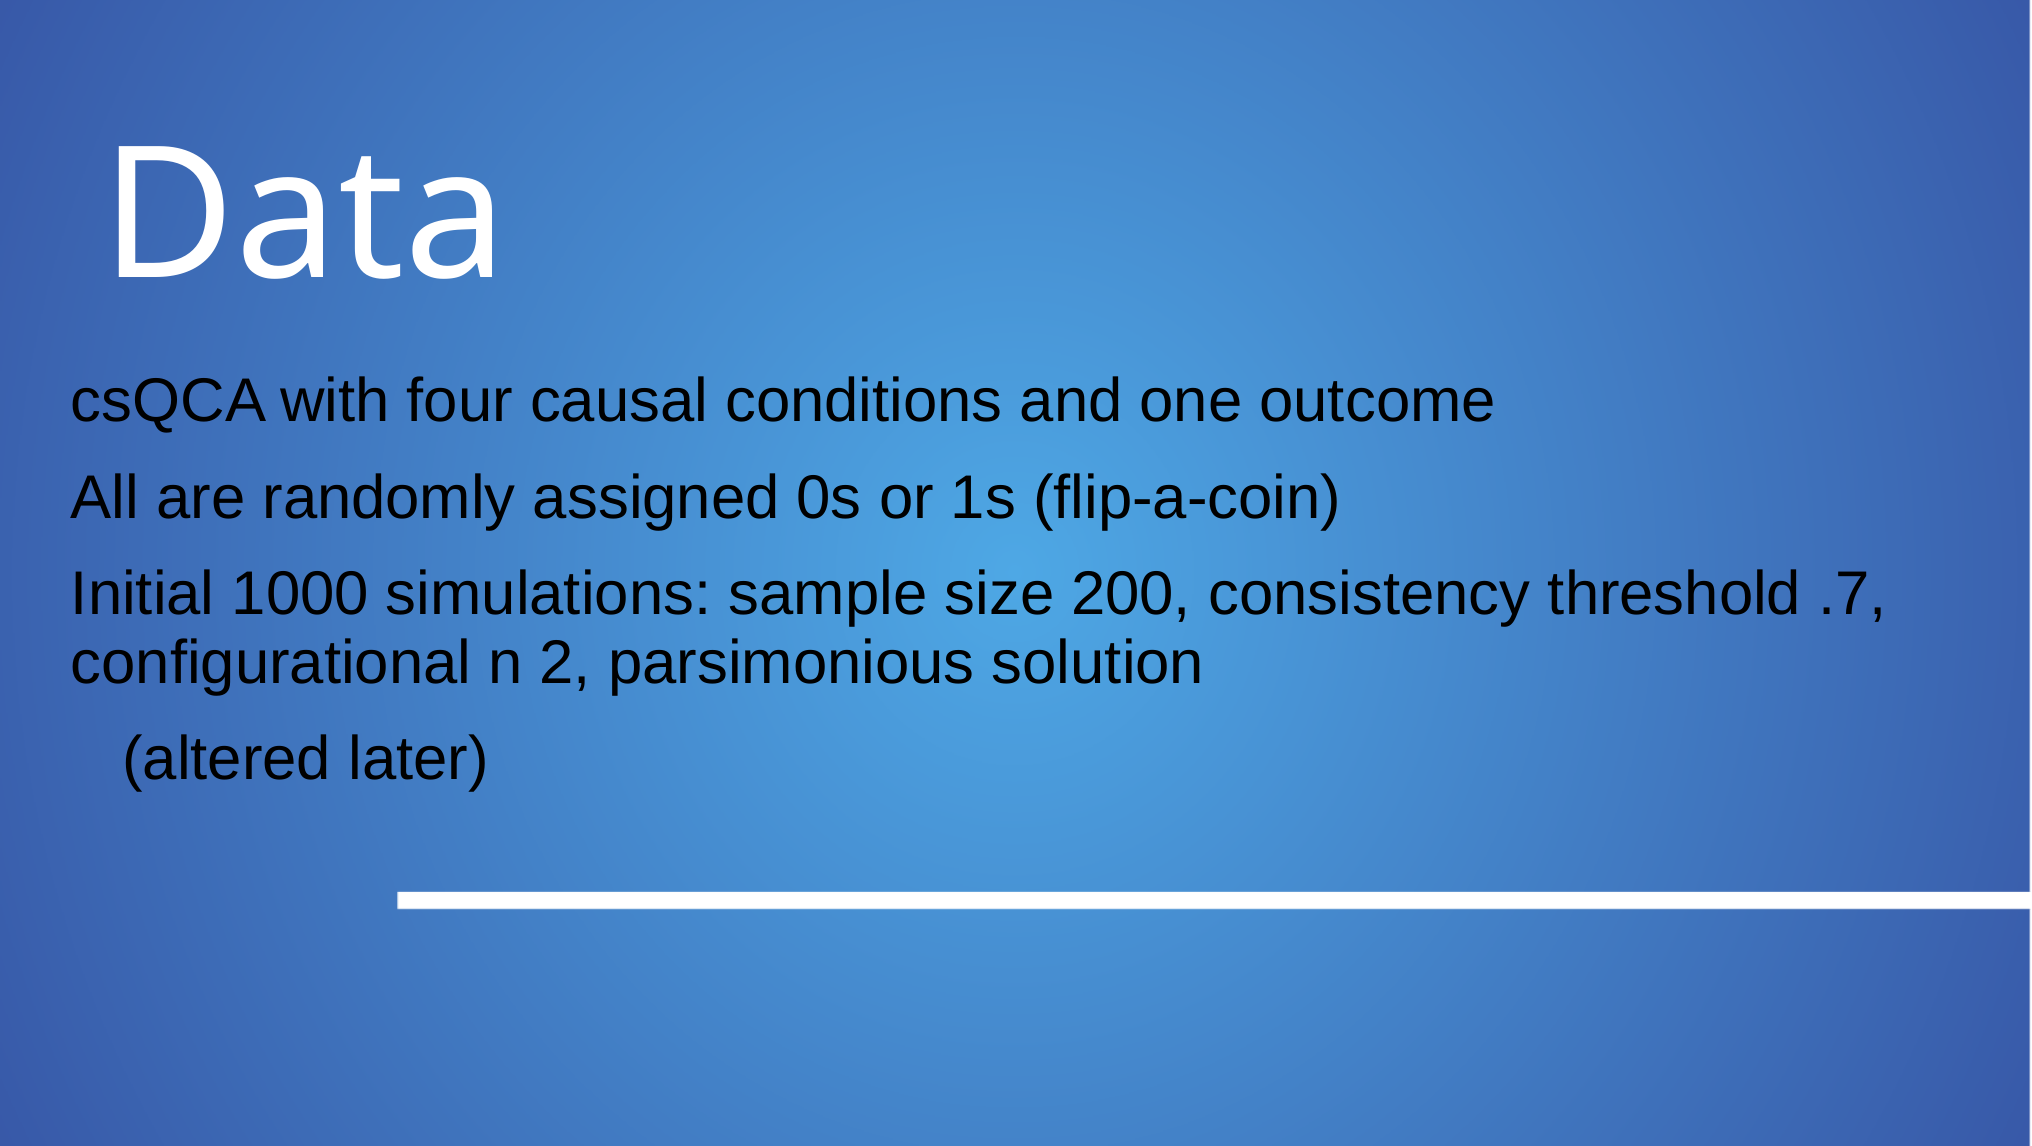

# Data
csQCA with four causal conditions and one outcome
All are randomly assigned 0s or 1s (flip-a-coin)
Initial 1000 simulations: sample size 200, consistency threshold .7, configurational n 2, parsimonious solution
 (altered later)